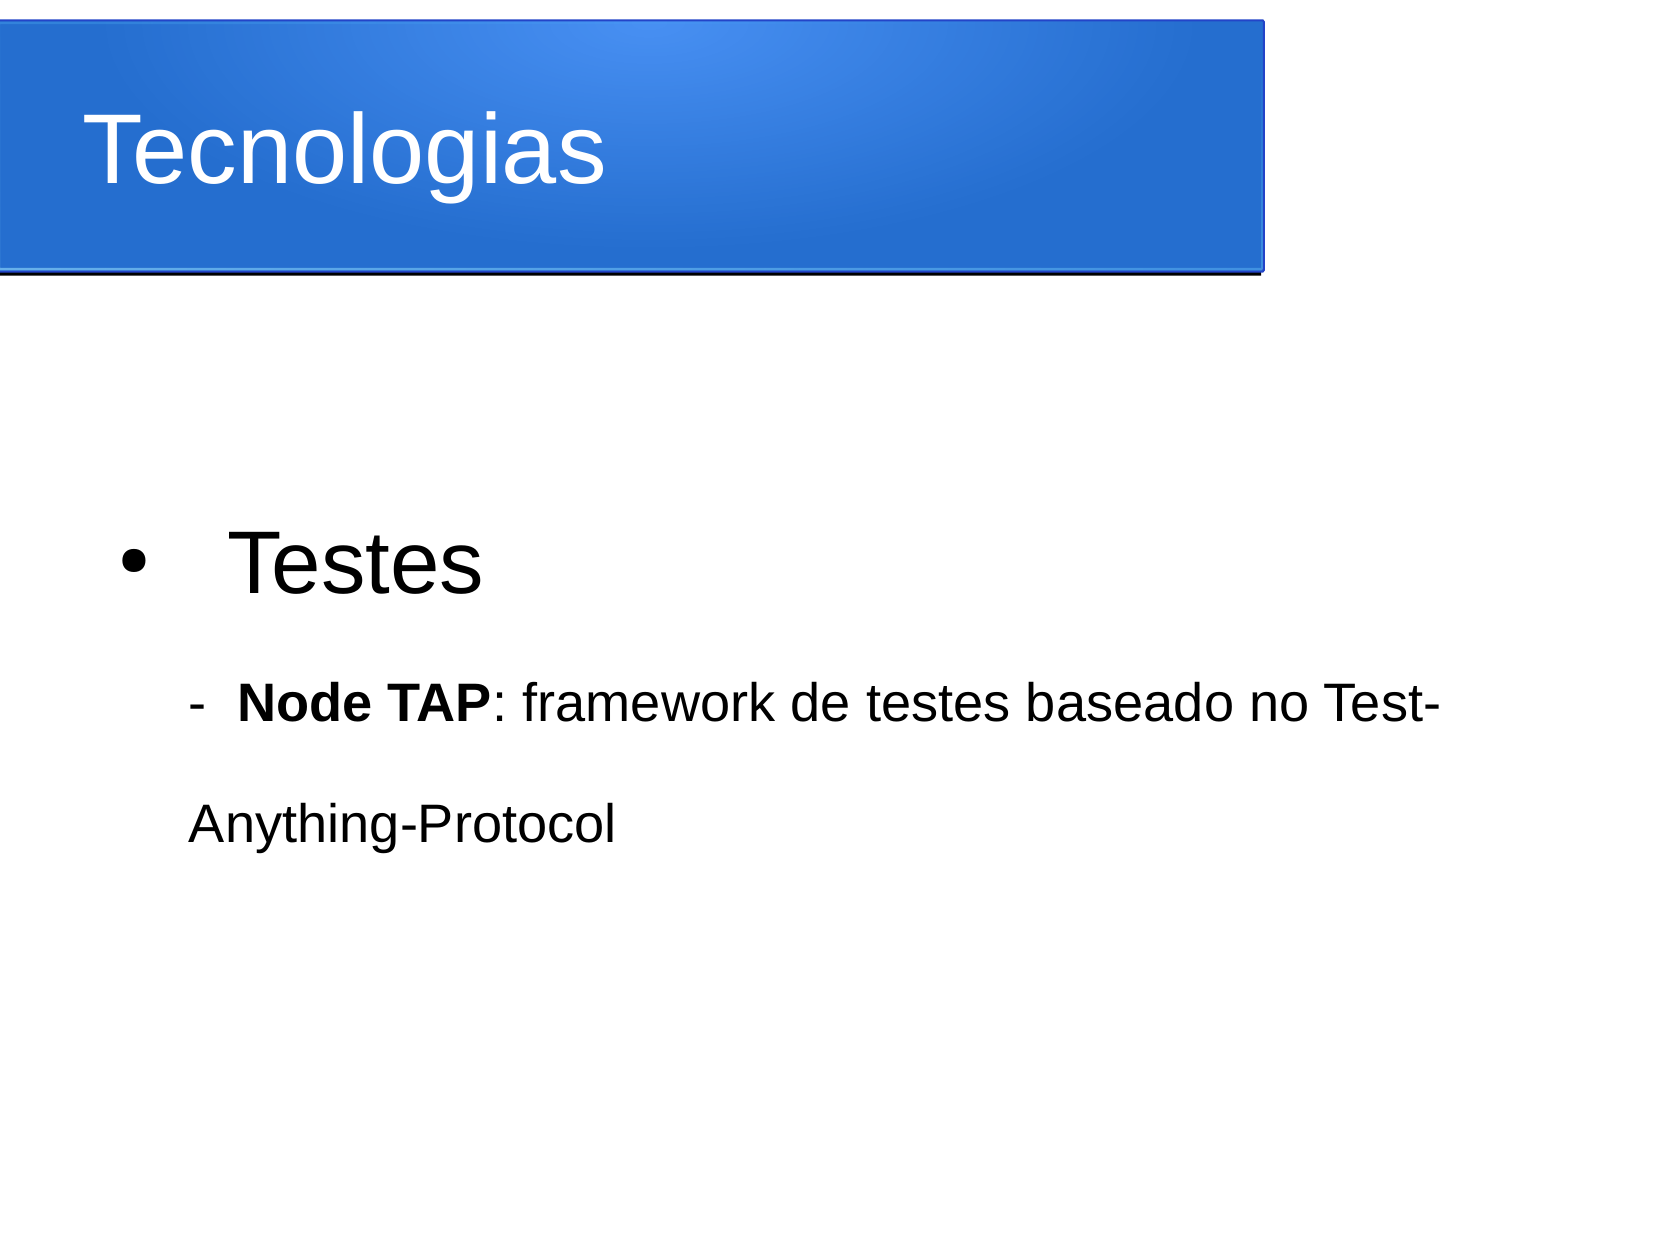

# Tecnologias
 	Testes
- Node TAP: framework de testes baseado no Test-Anything-Protocol